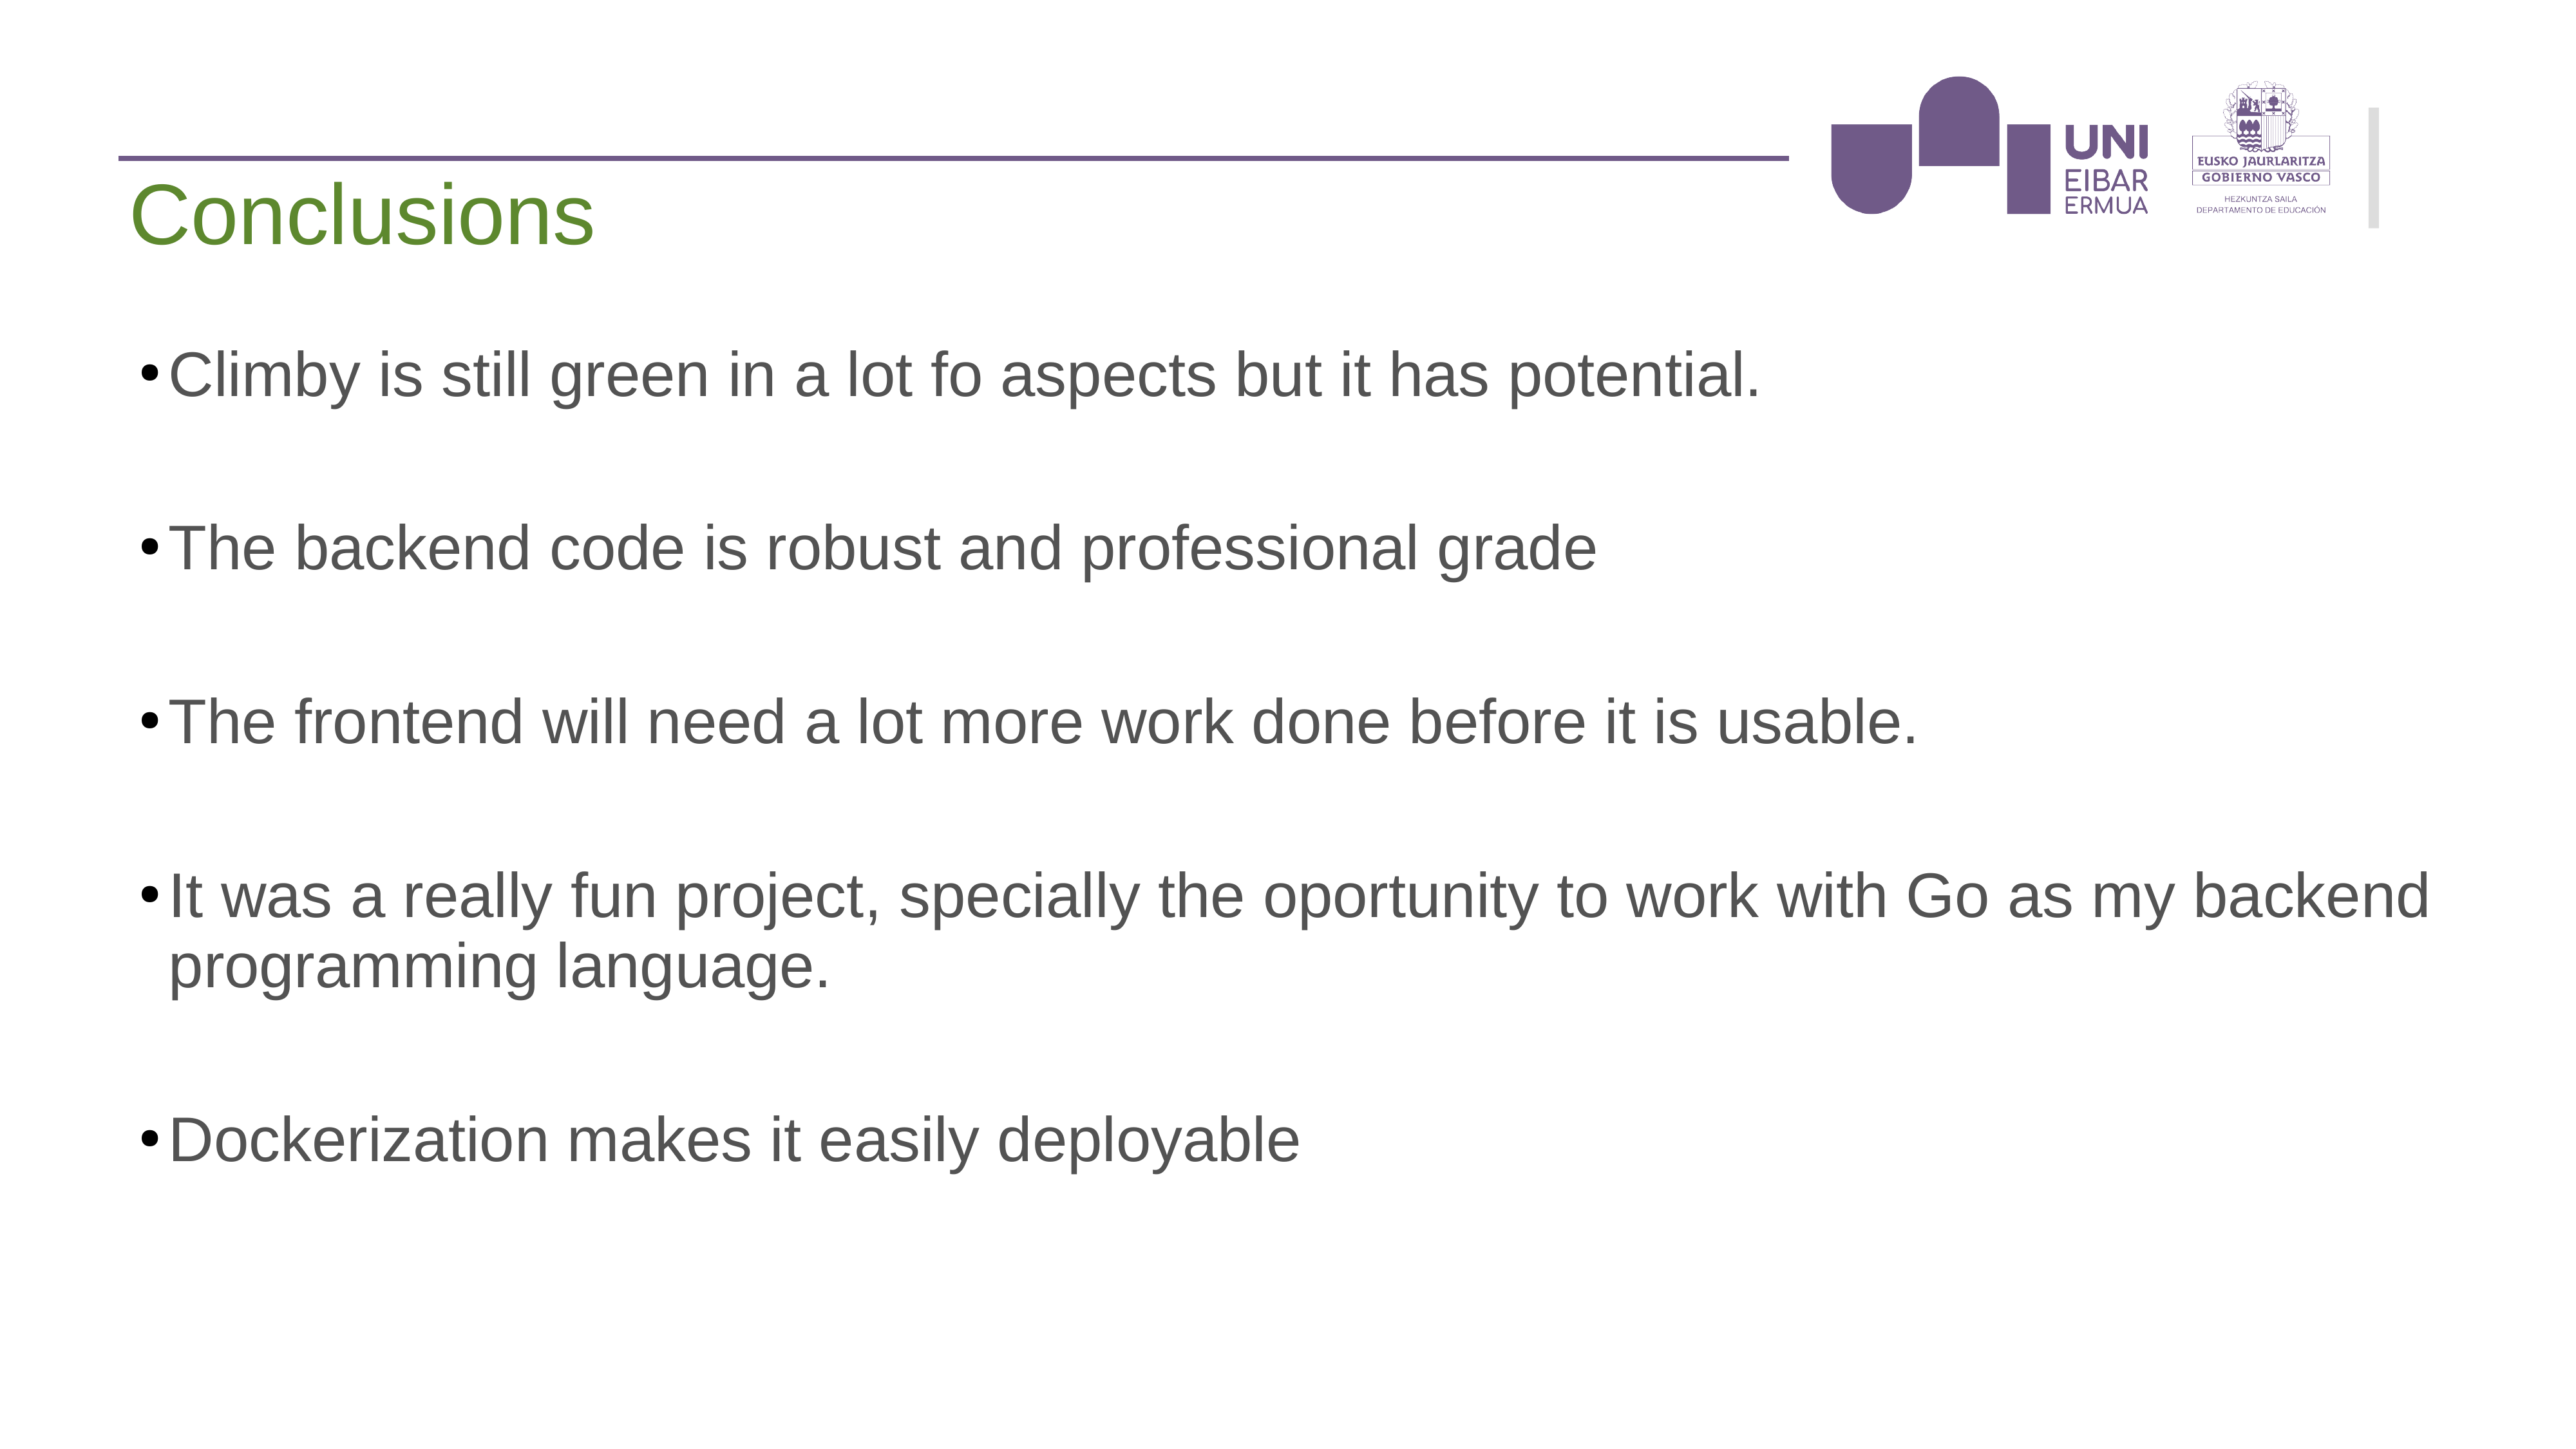

# Conclusions
Climby is still green in a lot fo aspects but it has potential.
The backend code is robust and professional grade
The frontend will need a lot more work done before it is usable.
It was a really fun project, specially the oportunity to work with Go as my backend programming language.
Dockerization makes it easily deployable